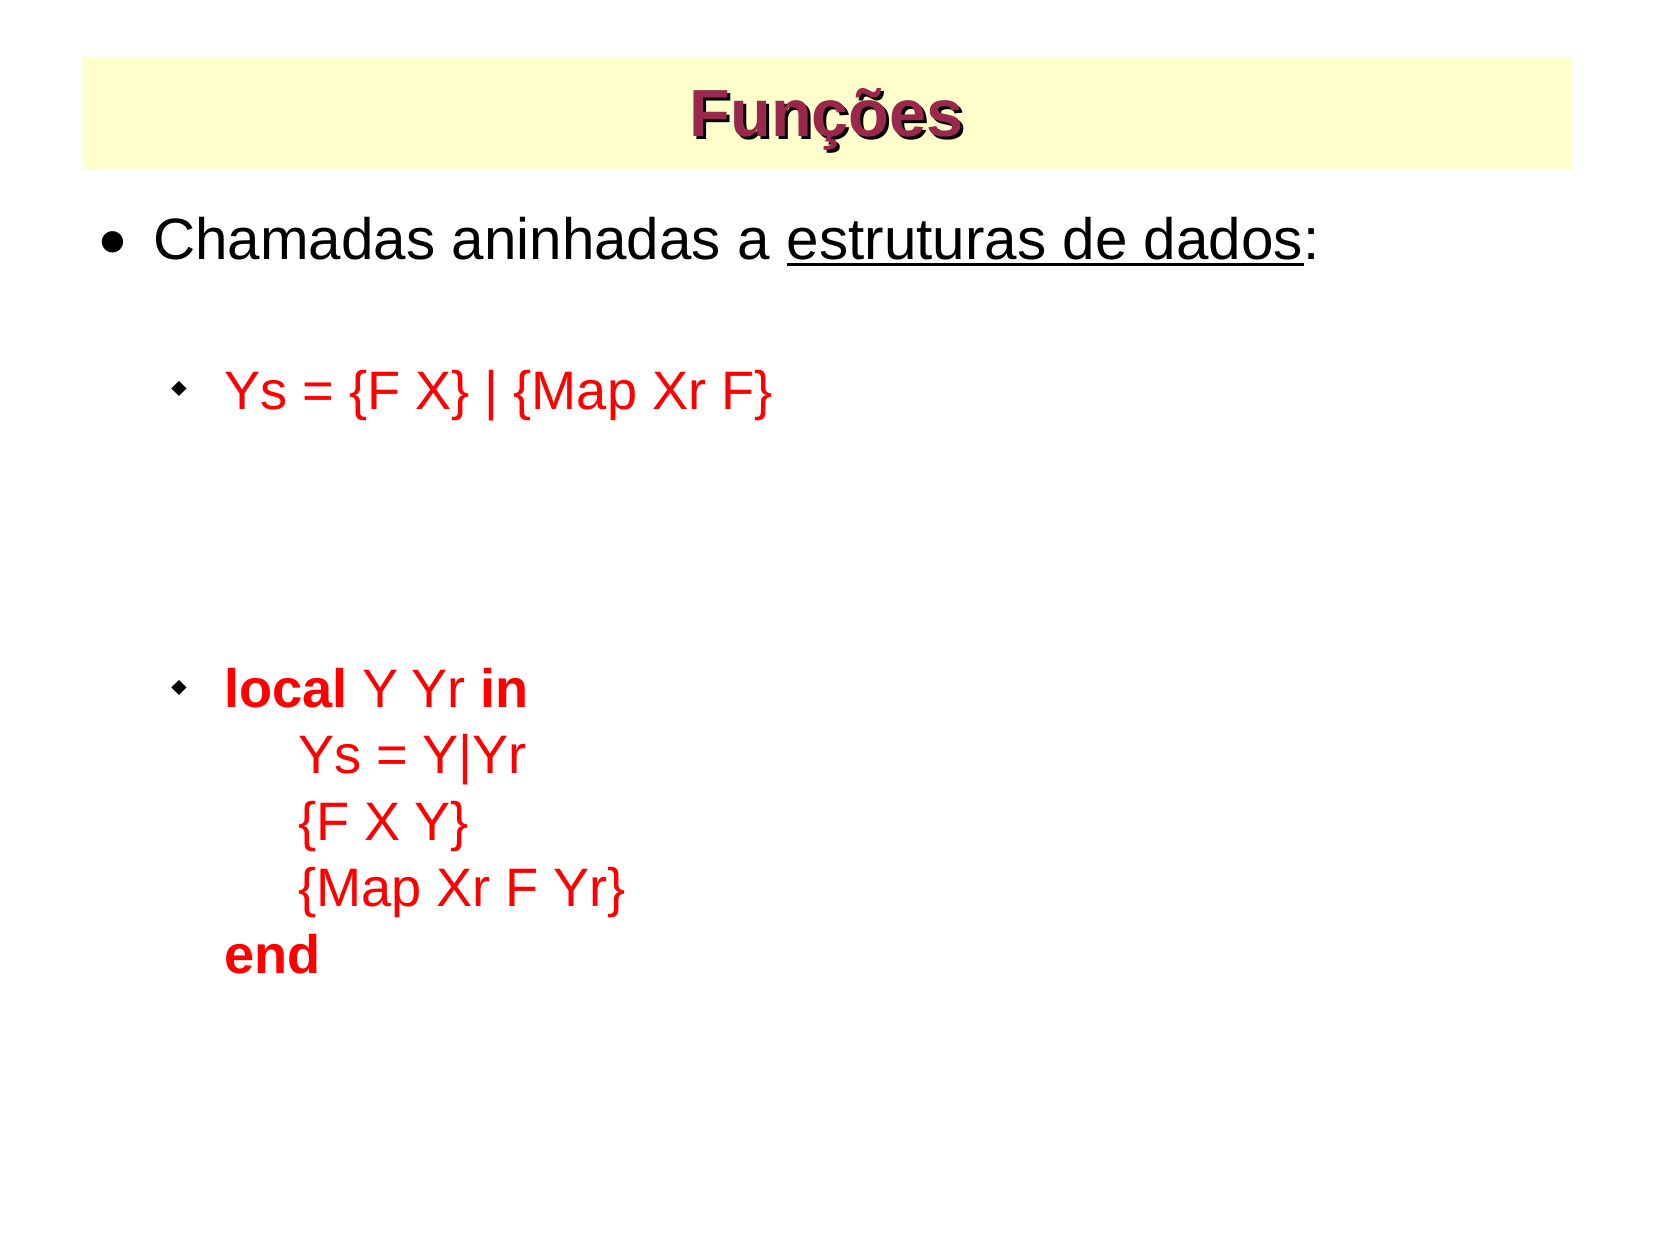

# Funções
Chamadas aninhadas a estruturas de dados:
Ys = {F X} | {Map Xr F}
local Y Yr in
	Ys = Y|Yr
	{F X Y}
	{Map Xr F Yr}
end